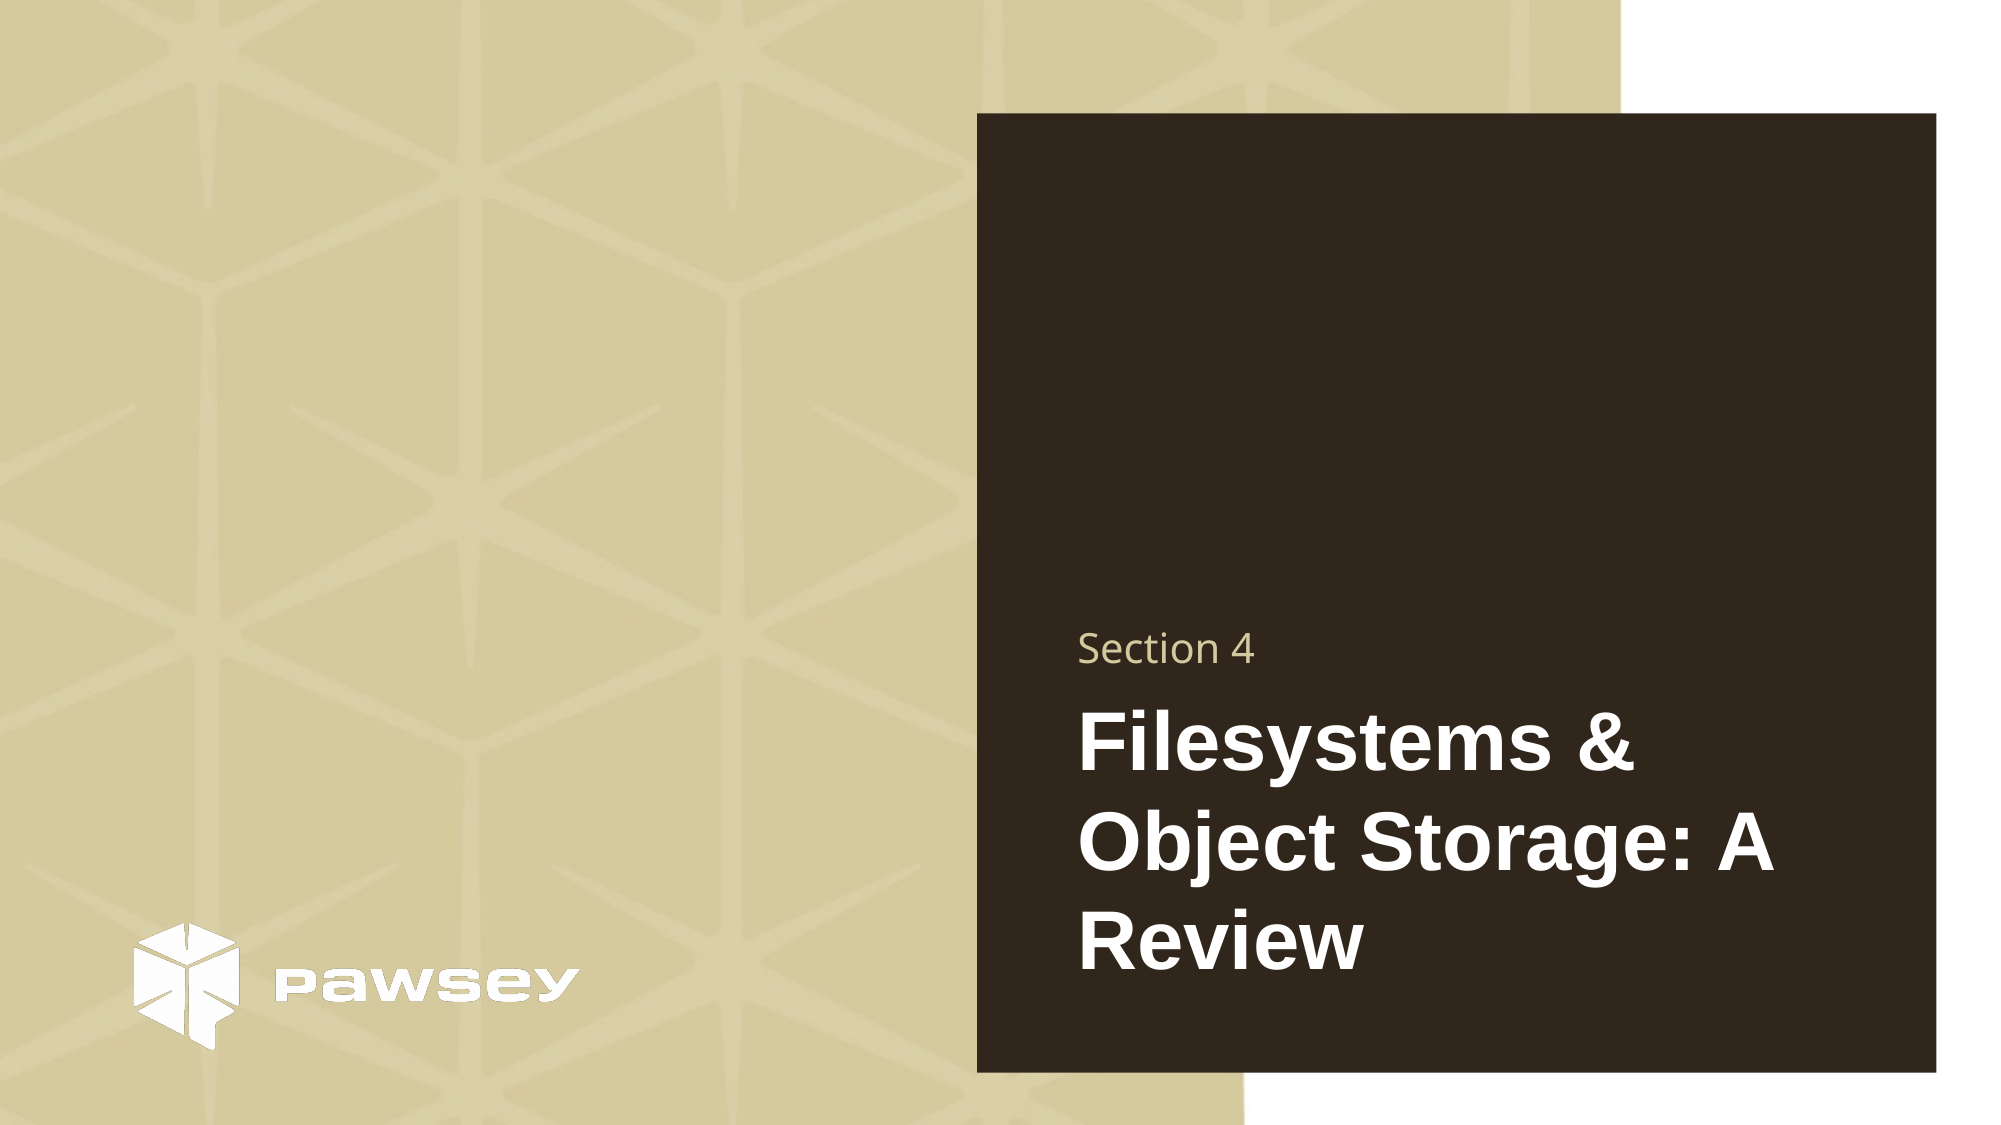

Section 4
# Filesystems & Object Storage: A Review